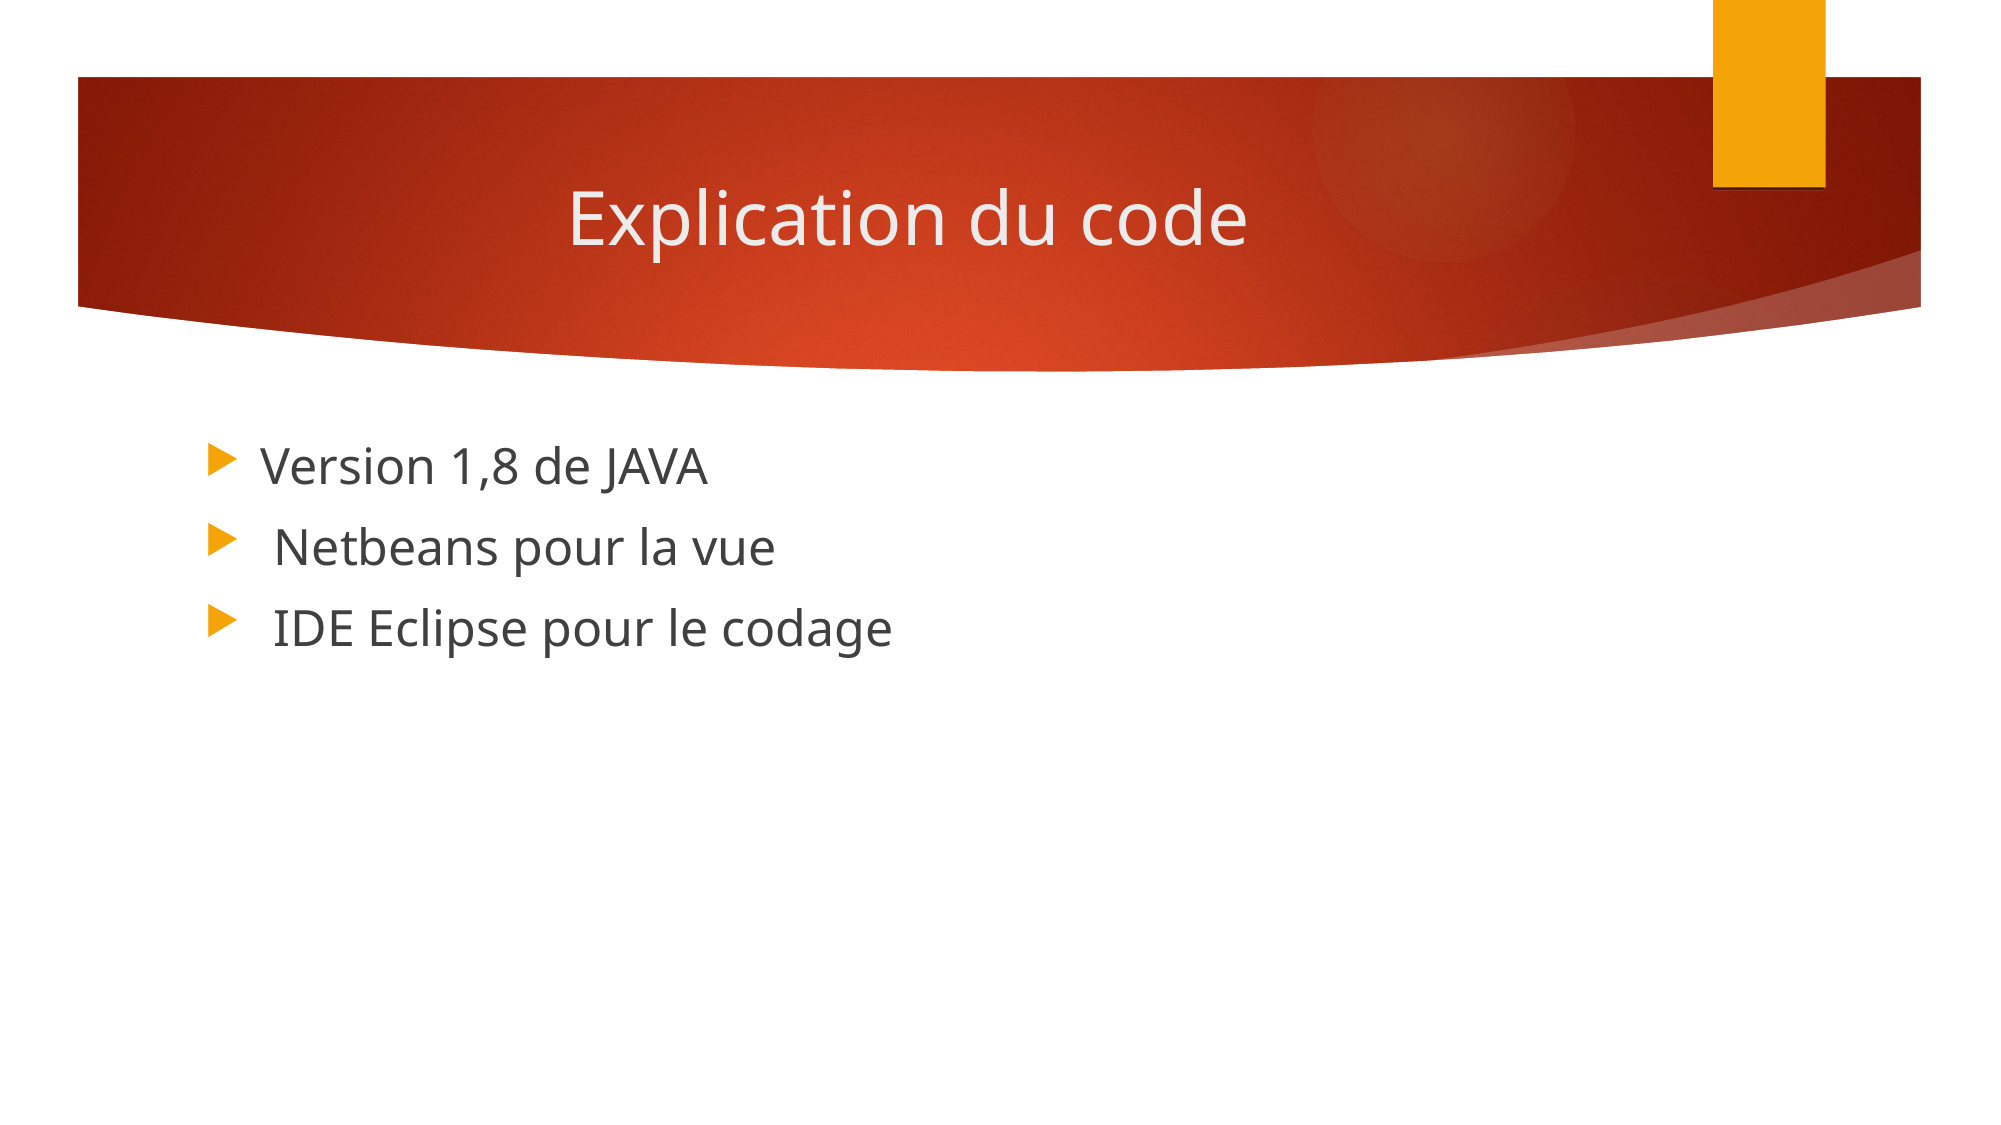

# Explication du code
Version 1,8 de JAVA
 Netbeans pour la vue
 IDE Eclipse pour le codage